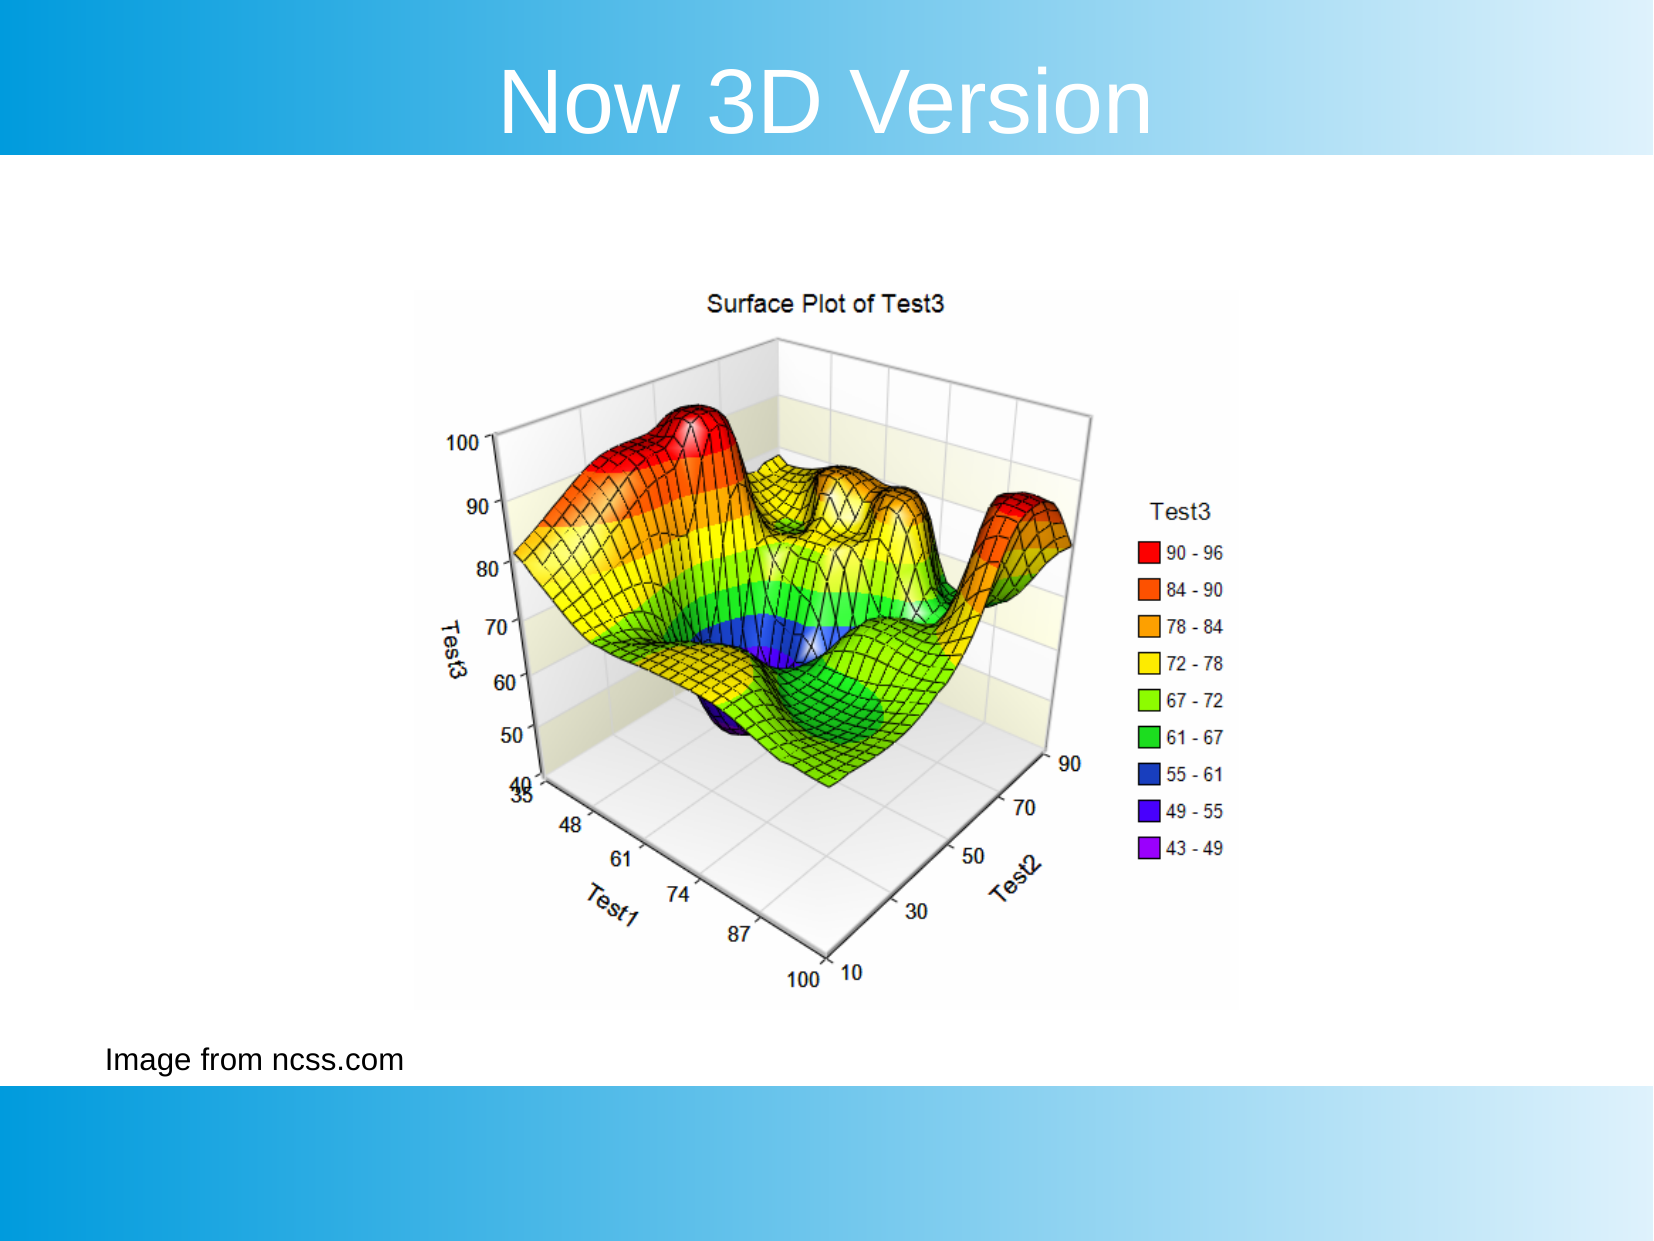

# Now 3D Version
Image from ncss.com